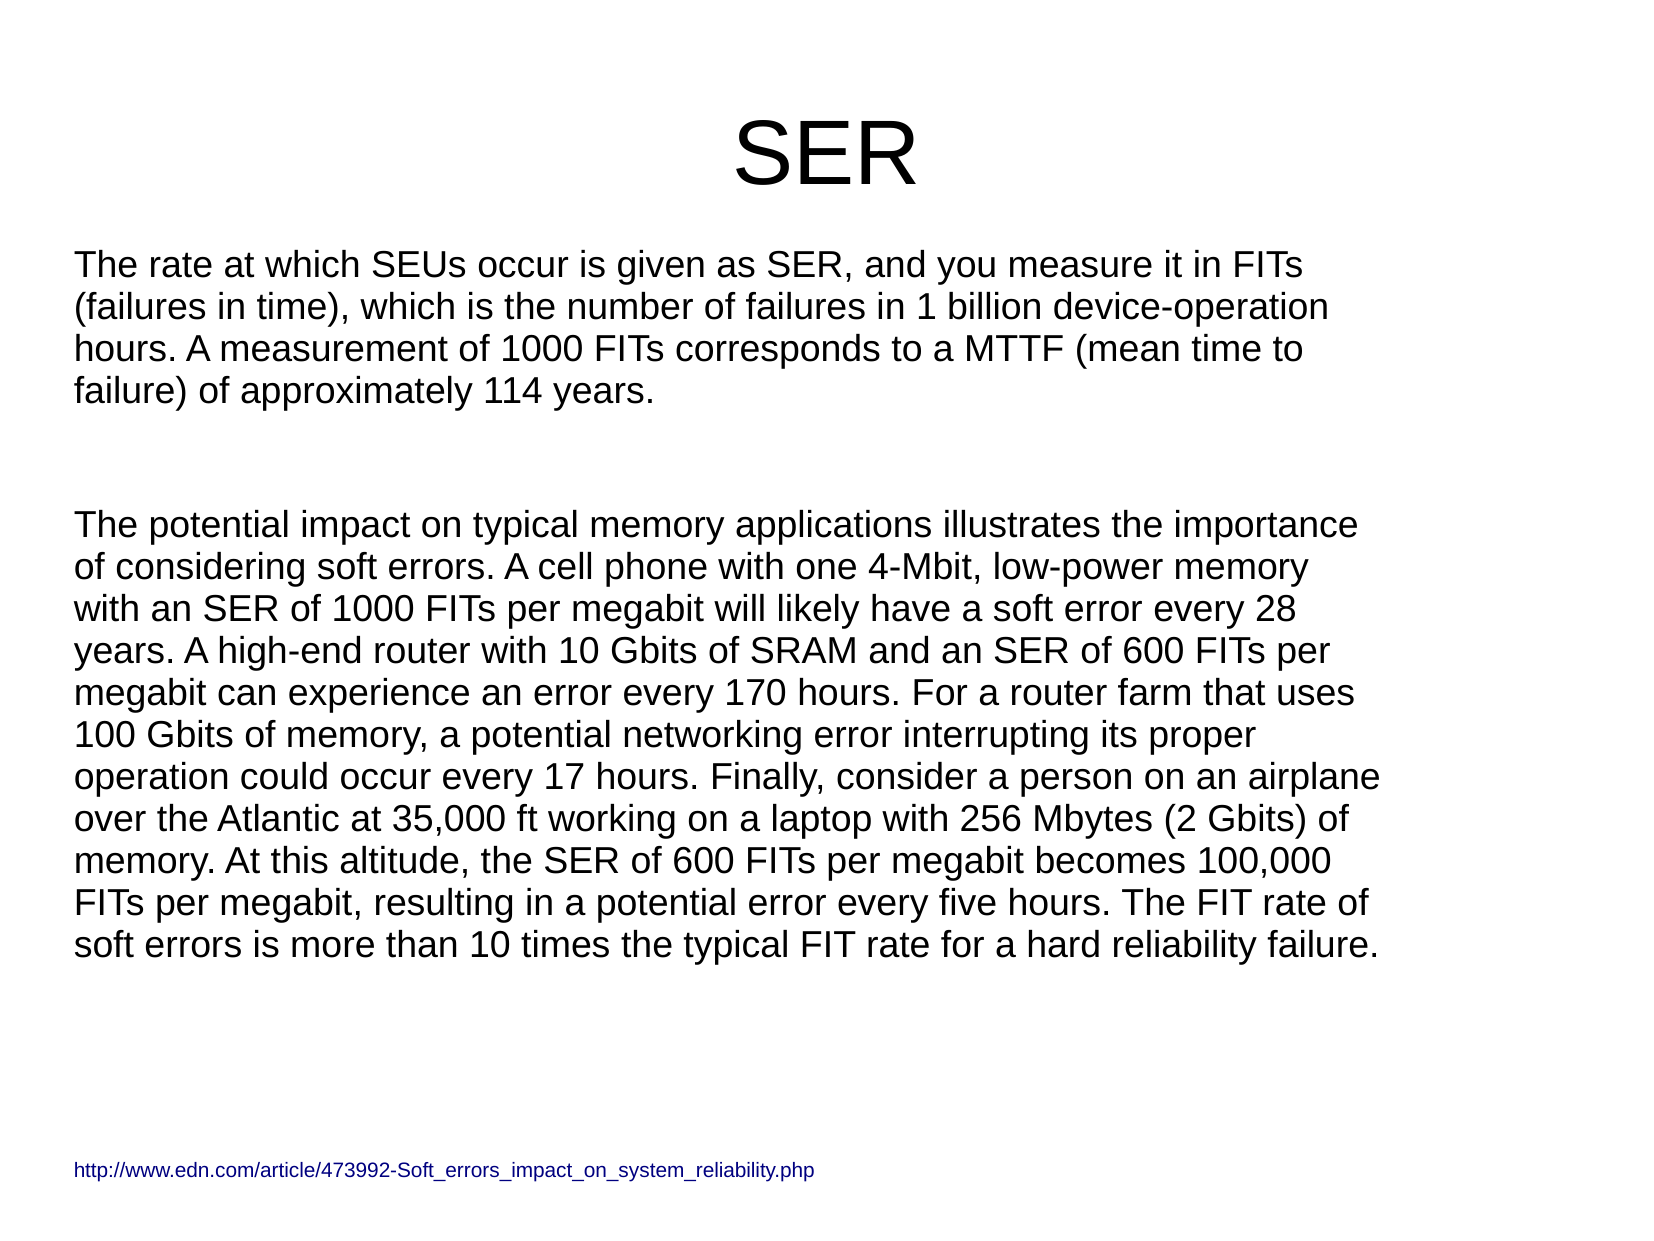

# SER
The rate at which SEUs occur is given as SER, and you measure it in FITs (failures in time), which is the number of failures in 1 billion device-operation hours. A measurement of 1000 FITs corresponds to a MTTF (mean time to failure) of approximately 114 years.
The potential impact on typical memory applications illustrates the importance of considering soft errors. A cell phone with one 4-Mbit, low-power memory with an SER of 1000 FITs per megabit will likely have a soft error every 28 years. A high-end router with 10 Gbits of SRAM and an SER of 600 FITs per megabit can experience an error every 170 hours. For a router farm that uses 100 Gbits of memory, a potential networking error interrupting its proper operation could occur every 17 hours. Finally, consider a person on an airplane over the Atlantic at 35,000 ft working on a laptop with 256 Mbytes (2 Gbits) of memory. At this altitude, the SER of 600 FITs per megabit becomes 100,000 FITs per megabit, resulting in a potential error every five hours. The FIT rate of soft errors is more than 10 times the typical FIT rate for a hard reliability failure.
http://www.edn.com/article/473992-Soft_errors_impact_on_system_reliability.php